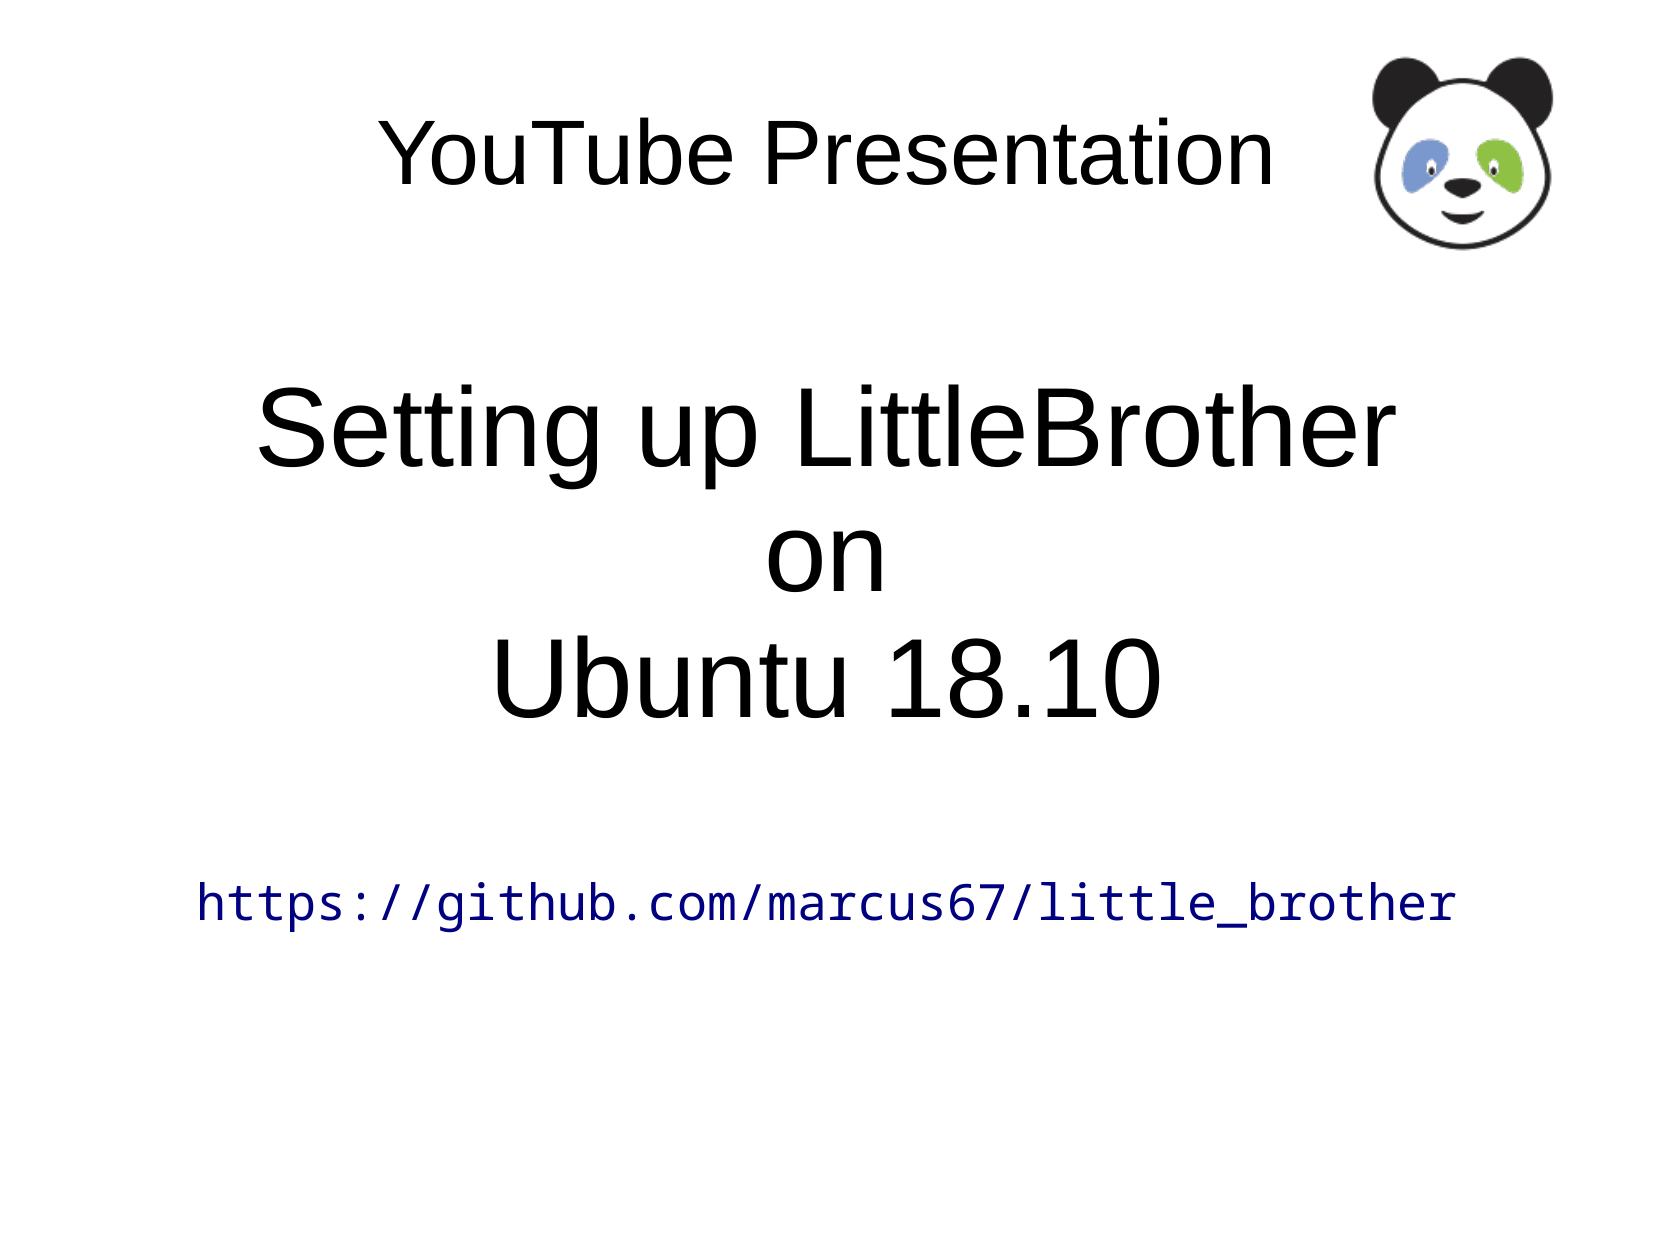

# YouTube Presentation
Setting up LittleBrother
on
Ubuntu 18.10
https://github.com/marcus67/little_brother